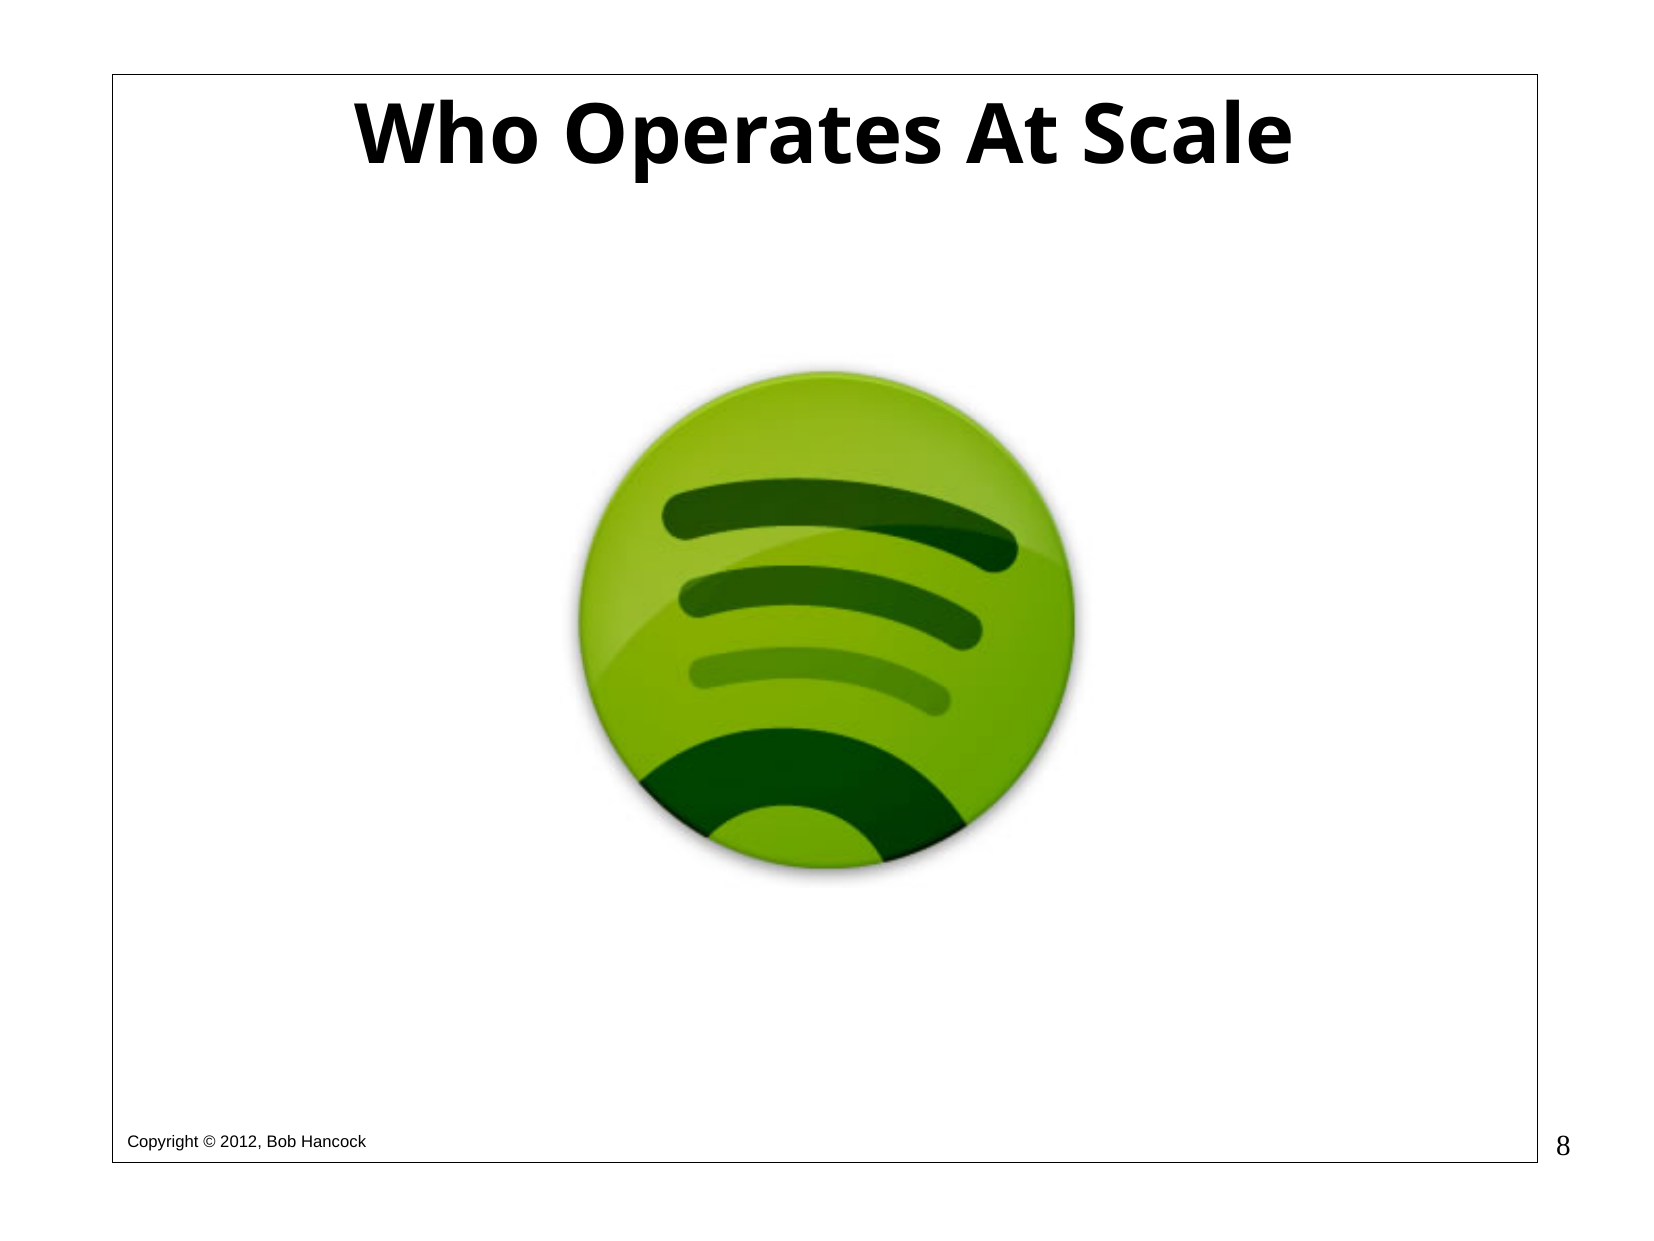

# Who Operates At Scale
Copyright © 2012, Bob Hancock
8